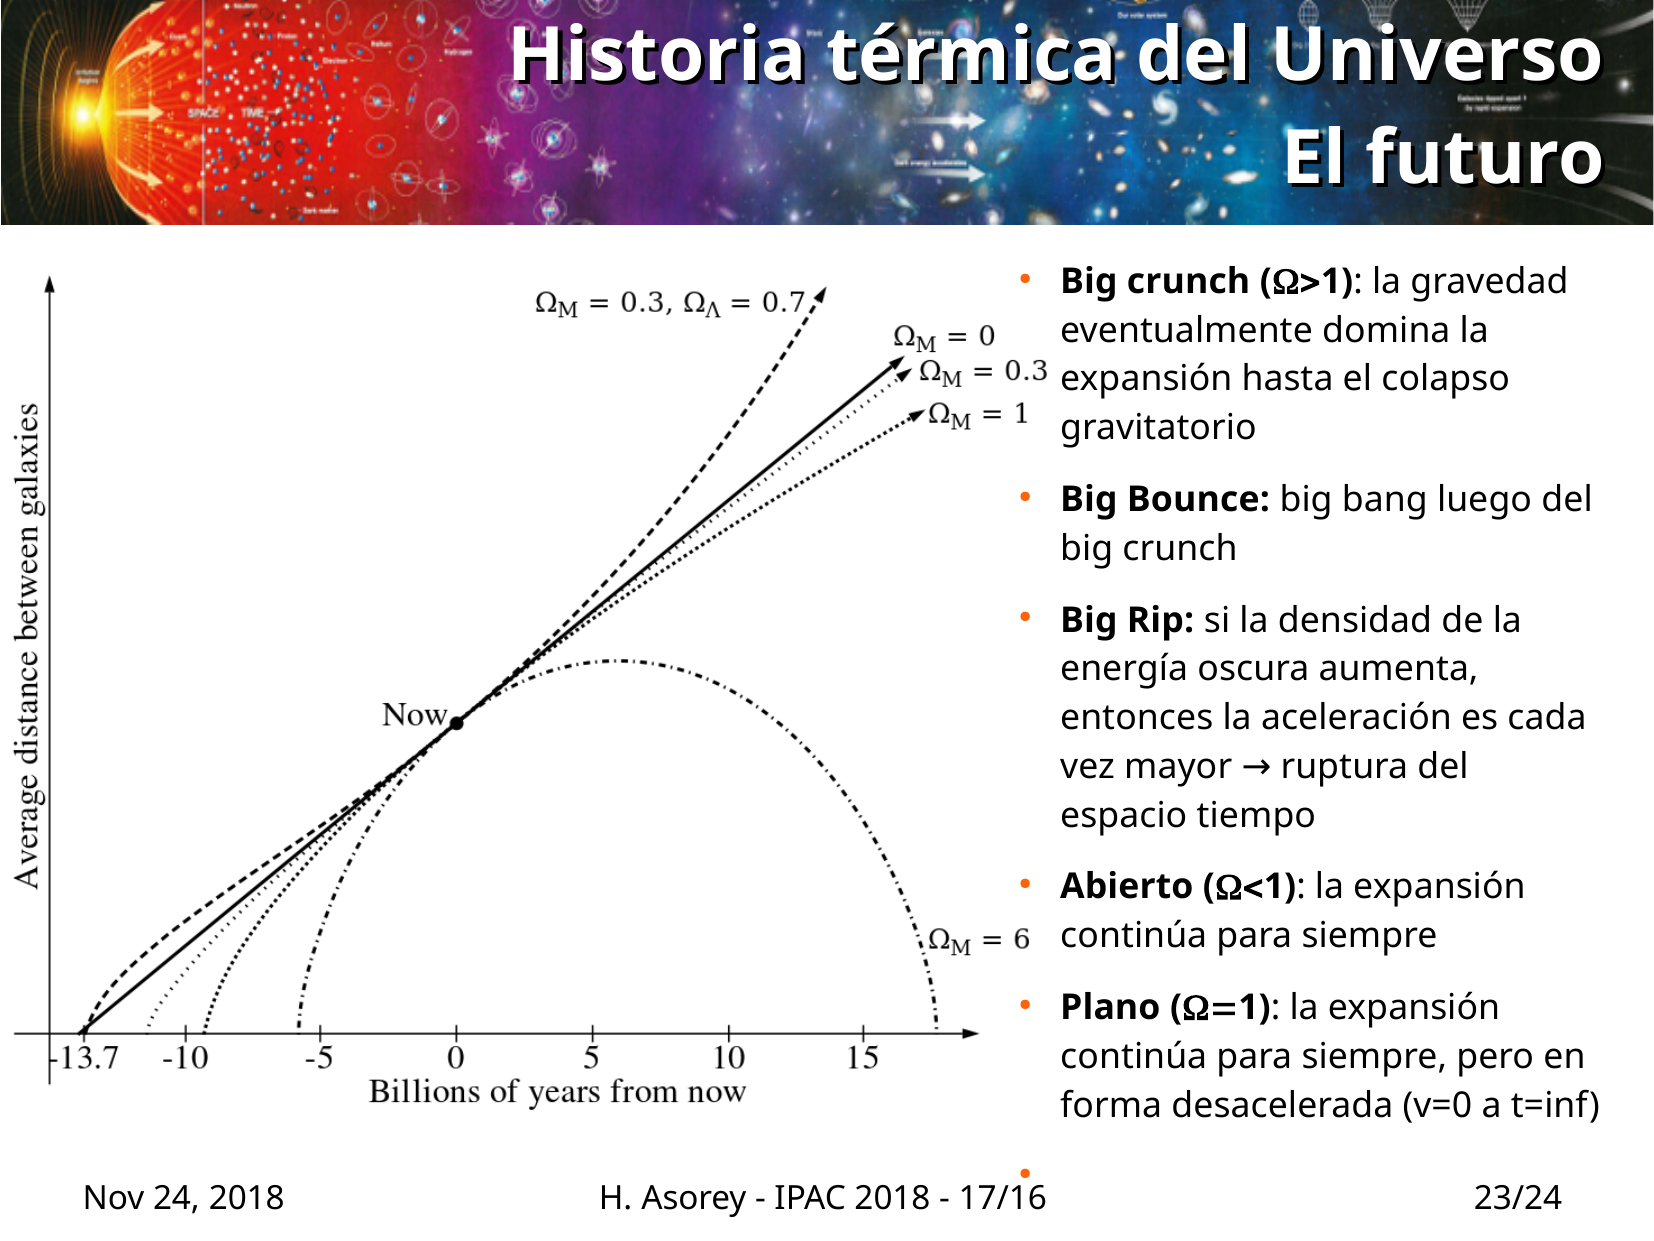

# Historia térmica del Universo El futuro
Big crunch (W>1): la gravedad eventualmente domina la expansión hasta el colapso gravitatorio
Big Bounce: big bang luego del big crunch
Big Rip: si la densidad de la energía oscura aumenta, entonces la aceleración es cada vez mayor → ruptura del espacio tiempo
Abierto (W<1): la expansión continúa para siempre
Plano (W=1): la expansión continúa para siempre, pero en forma desacelerada (v=0 a t=inf)
Nov 24, 2018
H. Asorey - IPAC 2018 - 17/16
23